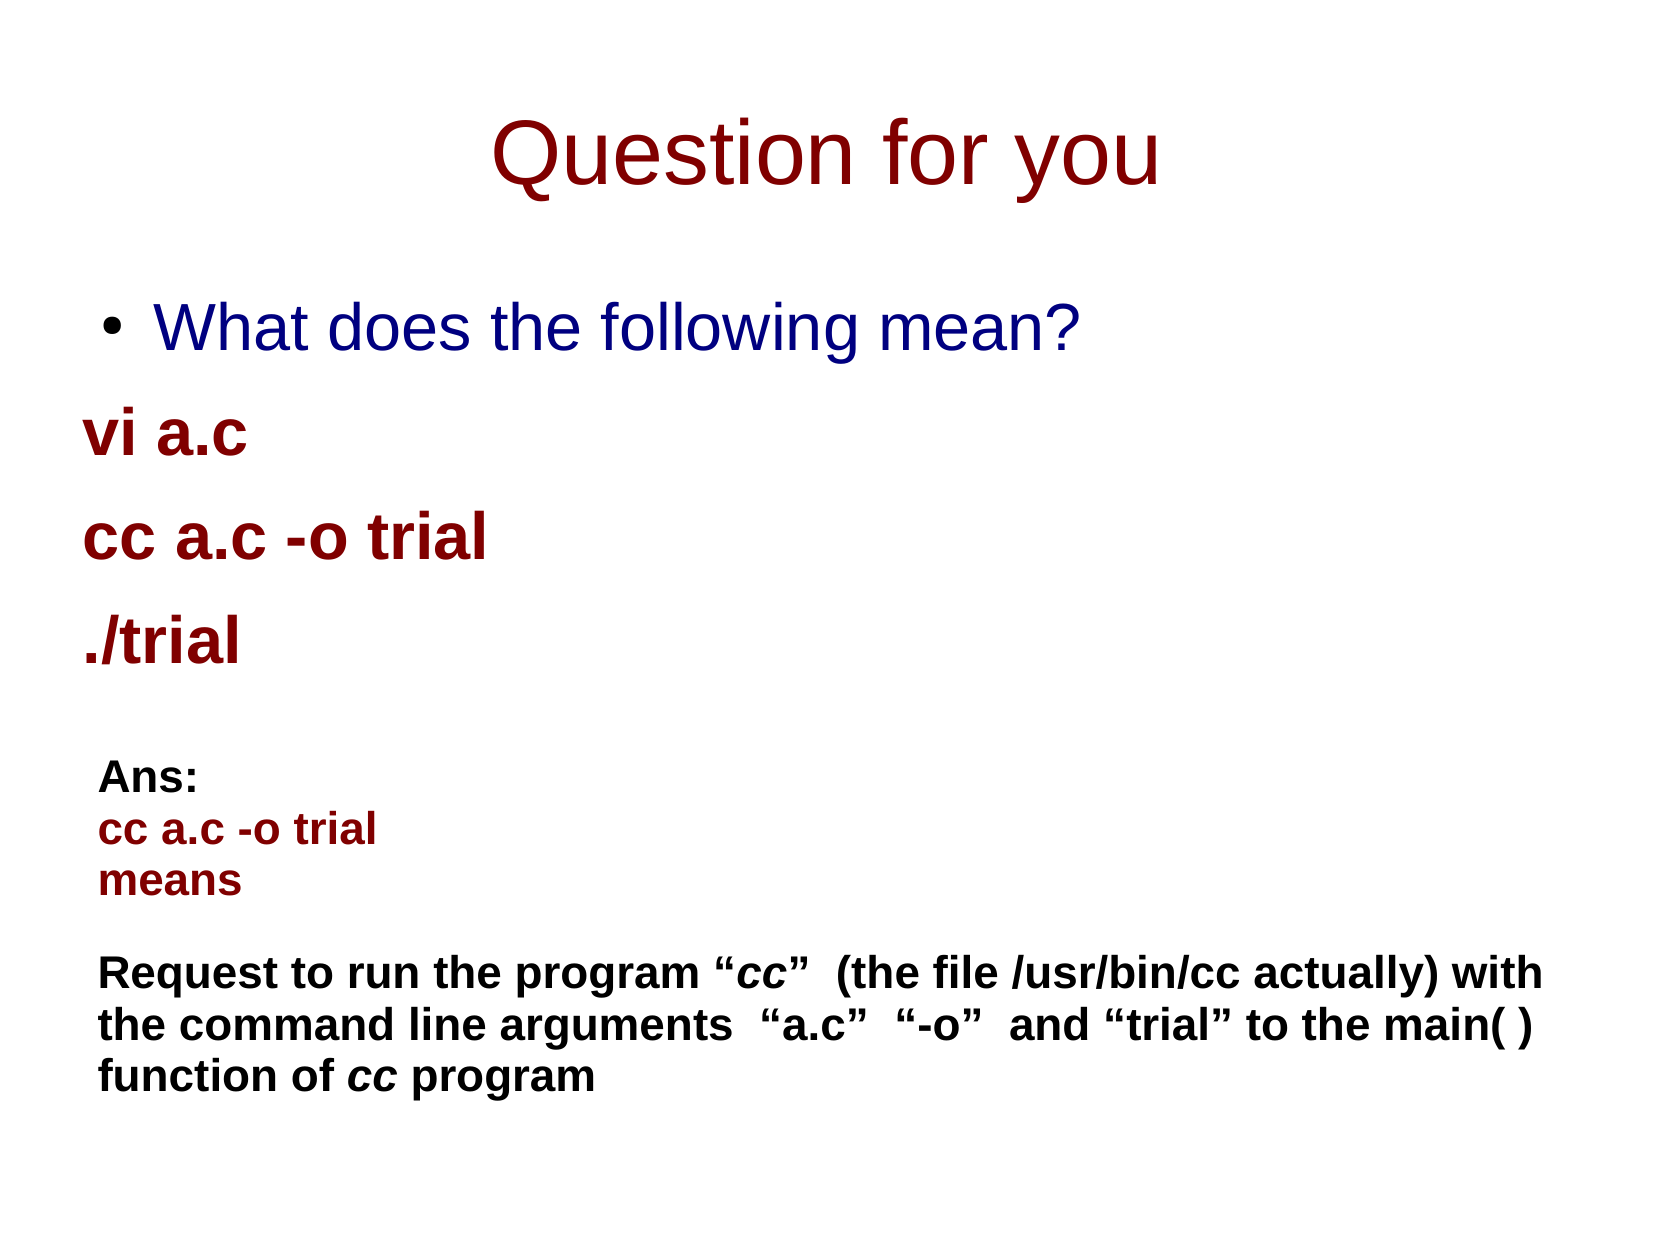

# Question for you
What does the following mean?
vi a.c
cc a.c -o trial
./trial
Ans:
cc a.c -o trial
means
Request to run the program “cc” (the file /usr/bin/cc actually) with the command line arguments “a.c” “-o” and “trial” to the main( ) function of cc program